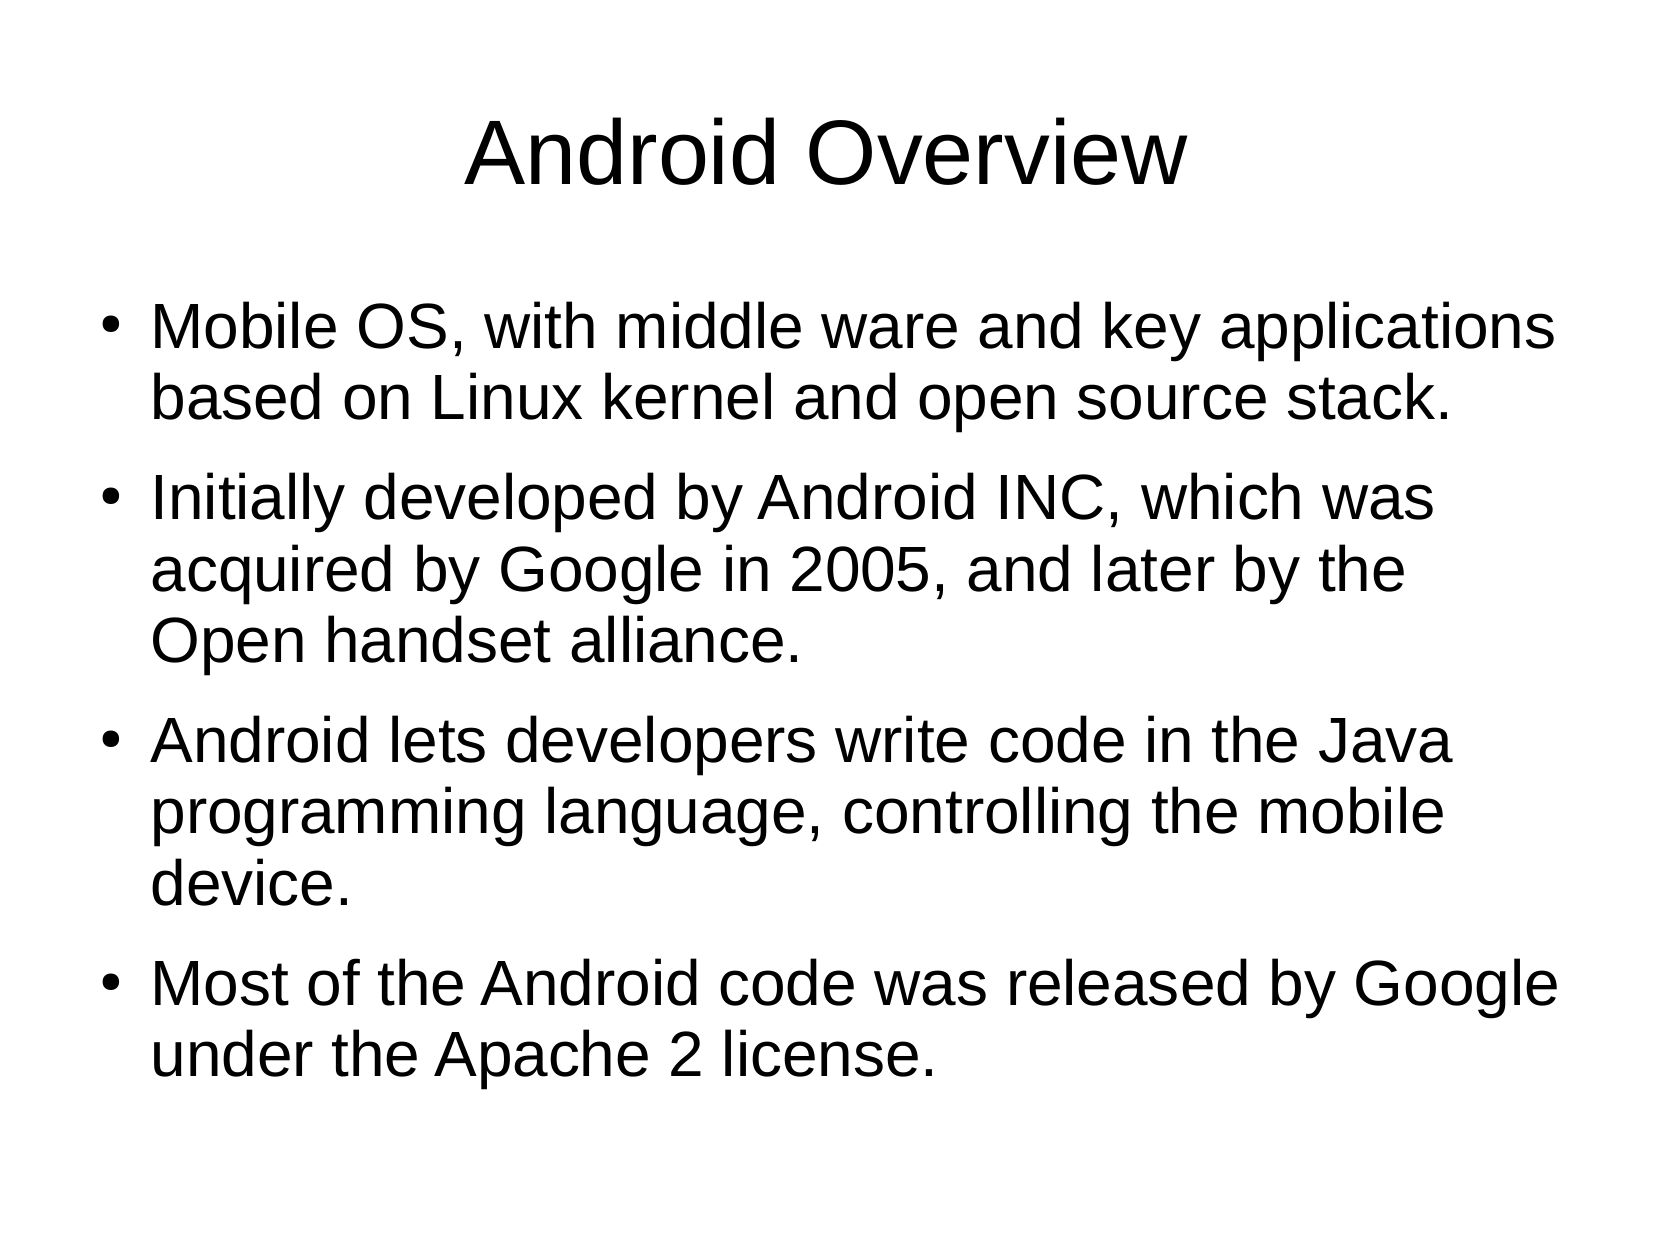

# Android Overview
Mobile OS, with middle ware and key applications based on Linux kernel and open source stack.
Initially developed by Android INC, which was acquired by Google in 2005, and later by the Open handset alliance.
Android lets developers write code in the Java programming language, controlling the mobile device.
Most of the Android code was released by Google under the Apache 2 license.